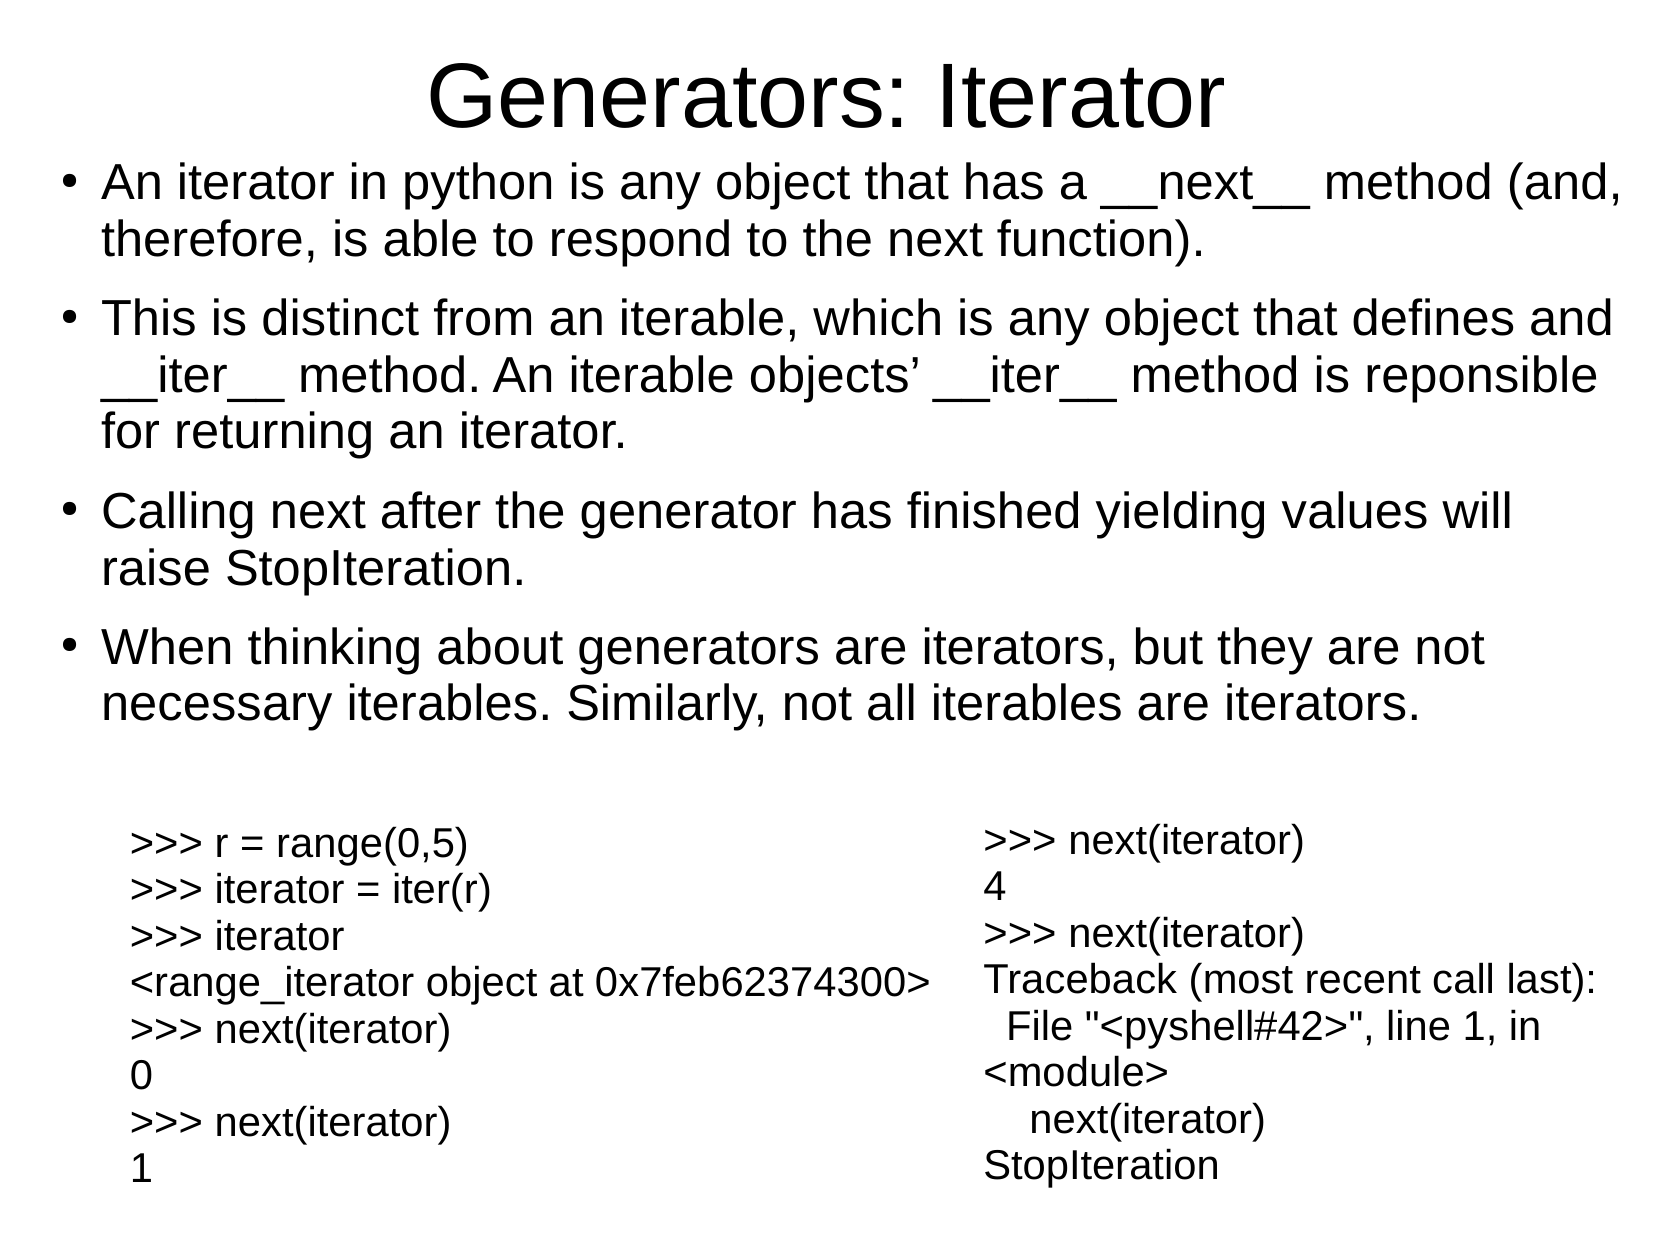

# Generators: Iterator
An iterator in python is any object that has a __next__ method (and, therefore, is able to respond to the next function).
This is distinct from an iterable, which is any object that defines and __iter__ method. An iterable objects’ __iter__ method is reponsible for returning an iterator.
Calling next after the generator has finished yielding values will raise StopIteration.
When thinking about generators are iterators, but they are not necessary iterables. Similarly, not all iterables are iterators.
>>> next(iterator)
4
>>> next(iterator)
Traceback (most recent call last):
 File "<pyshell#42>", line 1, in <module>
 next(iterator)
StopIteration
>>> r = range(0,5)
>>> iterator = iter(r)
>>> iterator
<range_iterator object at 0x7feb62374300>
>>> next(iterator)
0
>>> next(iterator)
1